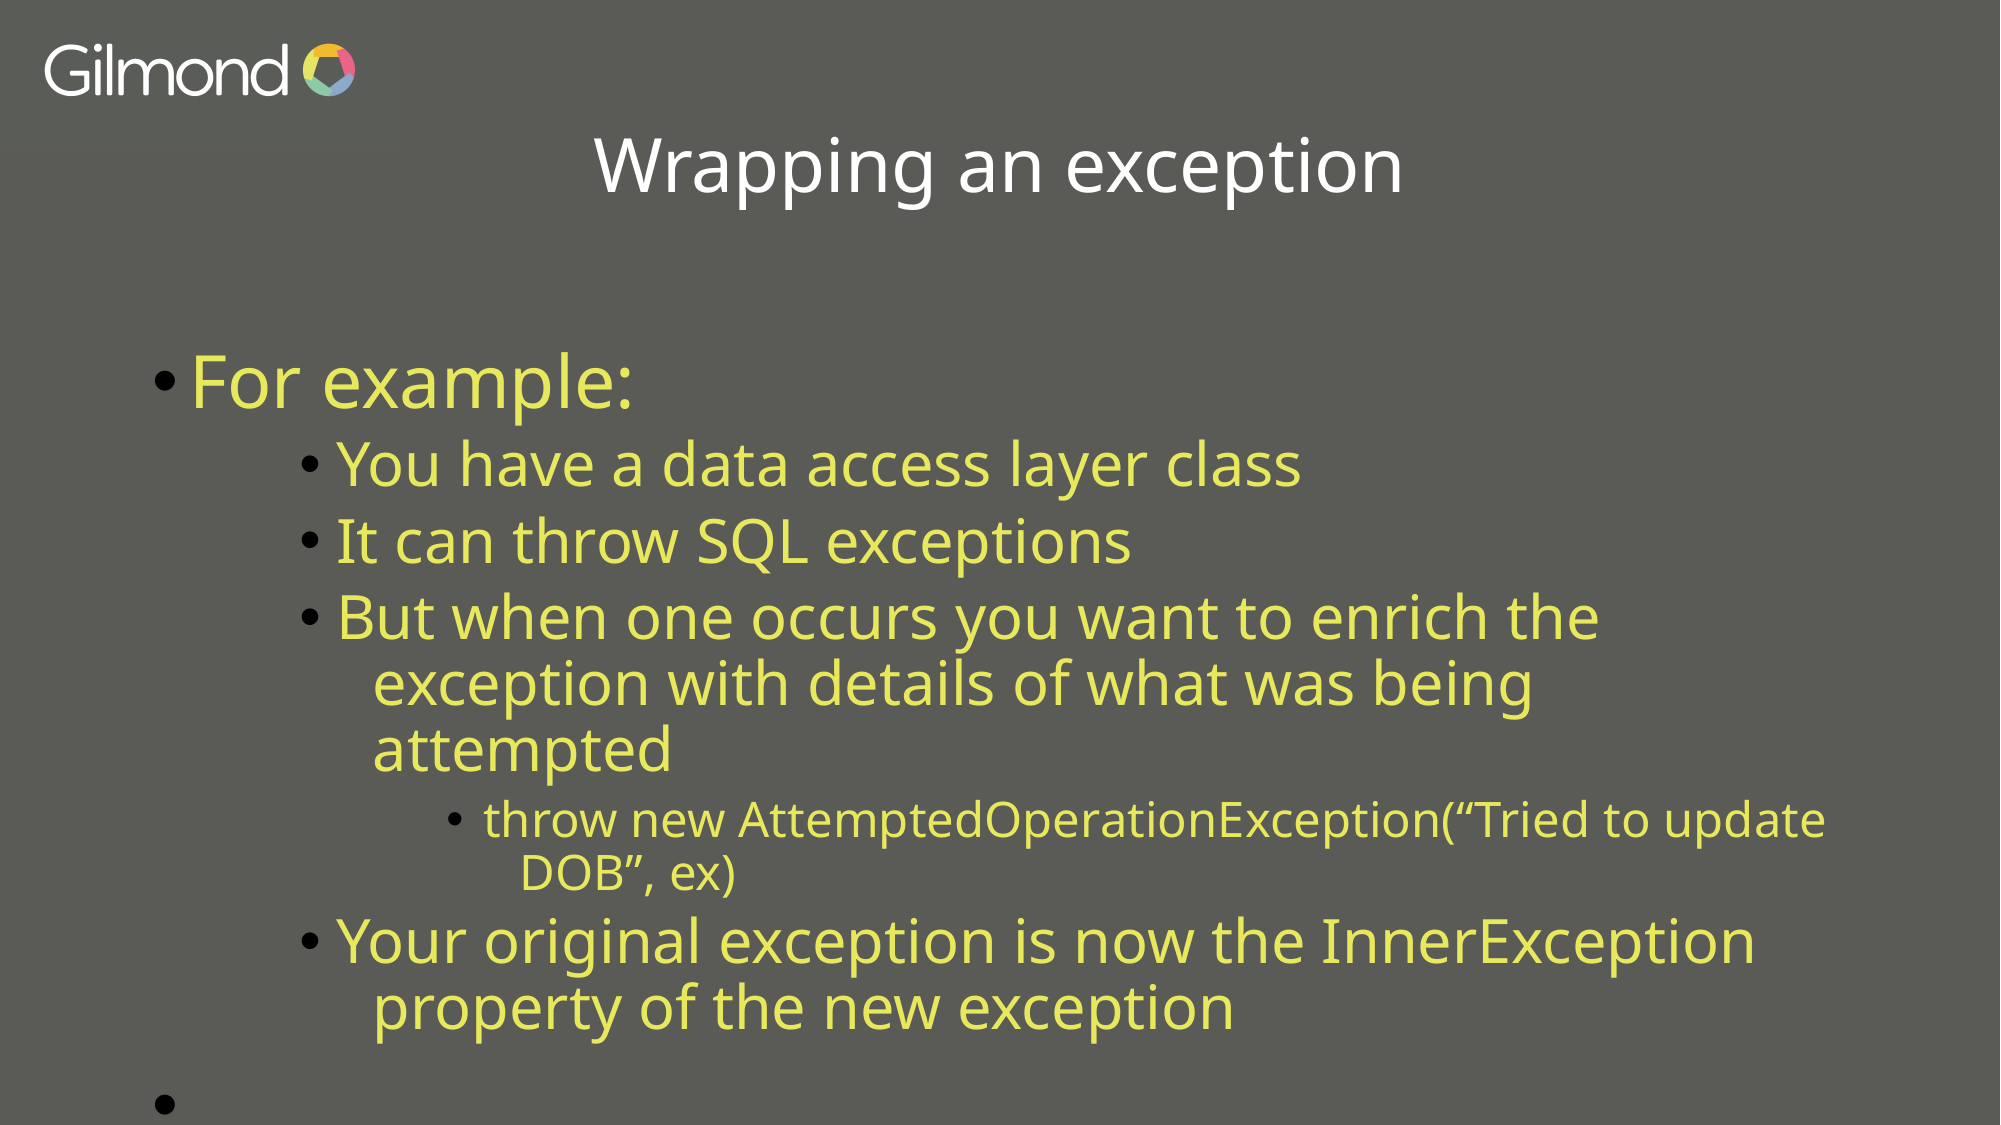

# Wrapping an exception
For example:
You have a data access layer class
It can throw SQL exceptions
But when one occurs you want to enrich the exception with details of what was being attempted
throw new AttemptedOperationException(“Tried to update DOB”, ex)
Your original exception is now the InnerException property of the new exception